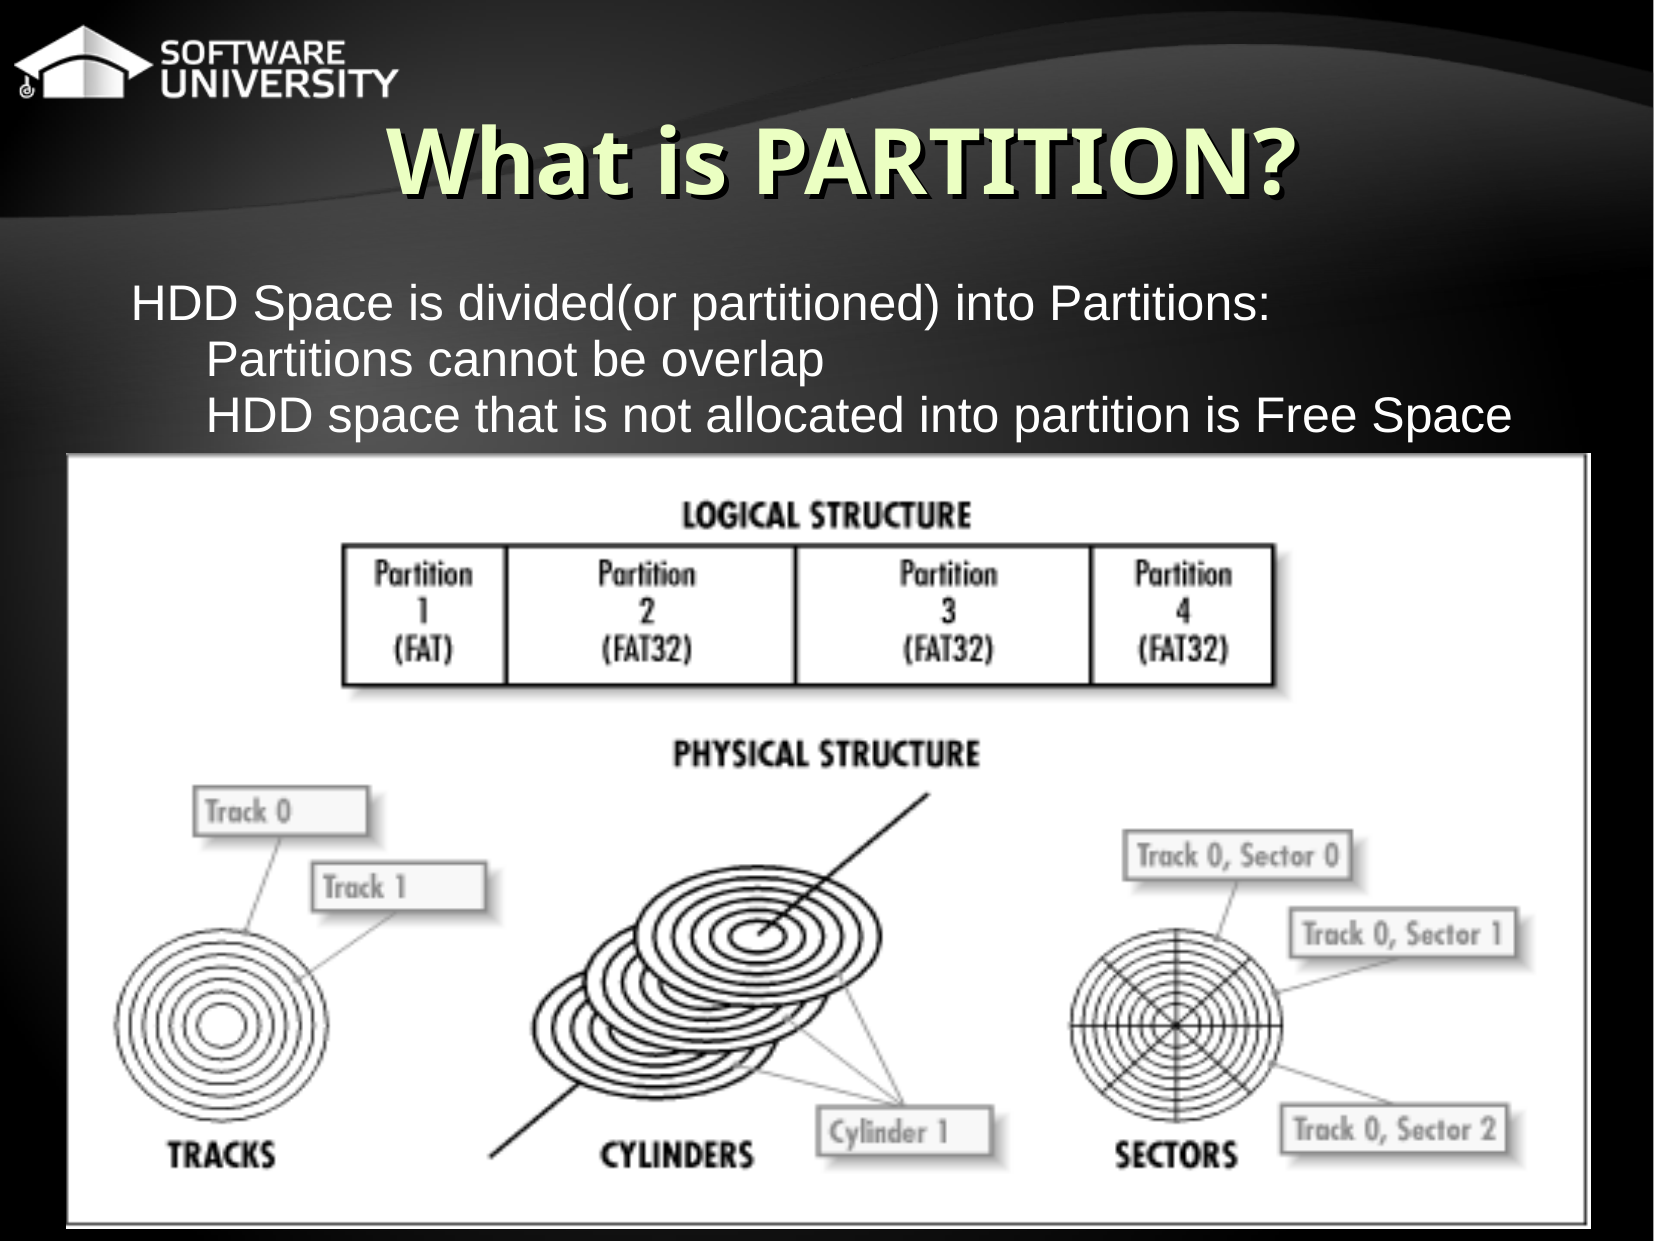

# What is PARTITION?
HDD Space is divided(or partitioned) into Partitions:
	Partitions cannot be overlap
	HDD space that is not allocated into partition is Free Space